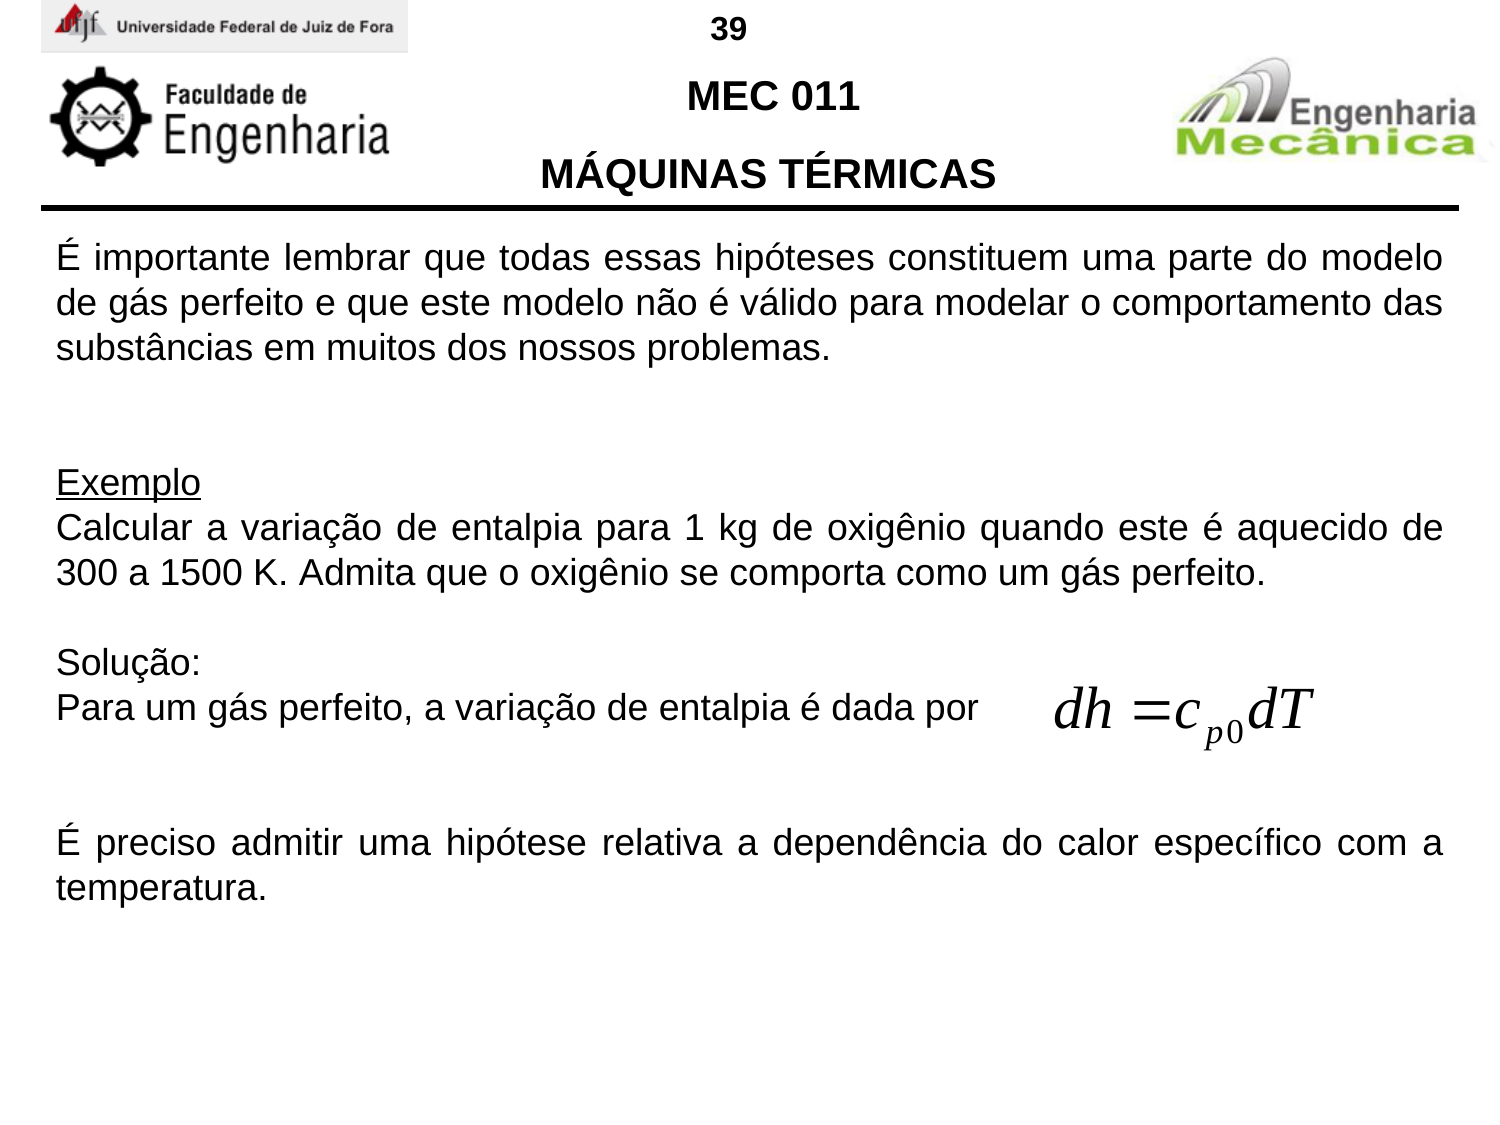

É importante lembrar que todas essas hipóteses constituem uma parte do modelo de gás perfeito e que este modelo não é válido para modelar o comportamento das substâncias em muitos dos nossos problemas.
Exemplo
Calcular a variação de entalpia para 1 kg de oxigênio quando este é aquecido de 300 a 1500 K. Admita que o oxigênio se comporta como um gás perfeito.
Solução:
Para um gás perfeito, a variação de entalpia é dada por
É preciso admitir uma hipótese relativa a dependência do calor específico com a temperatura.